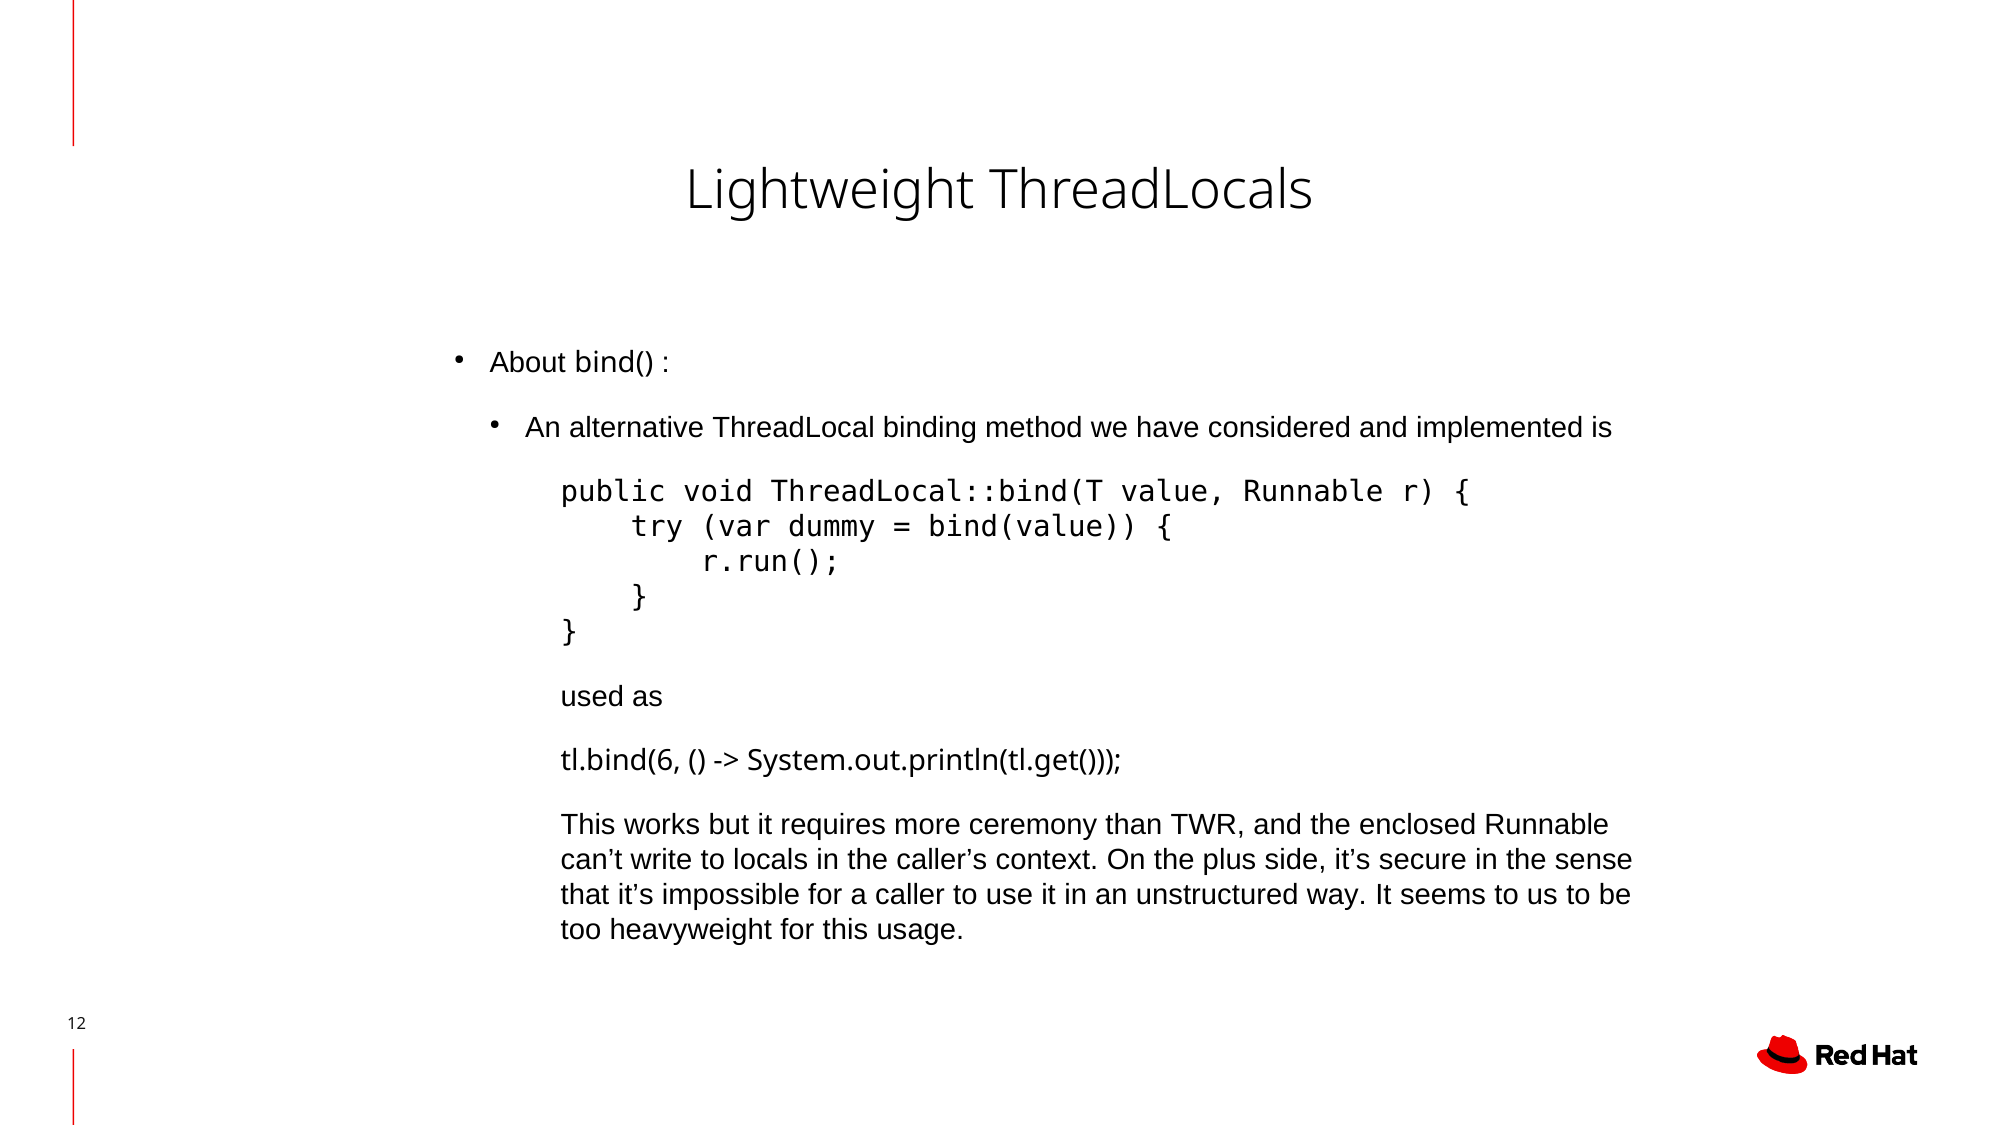

# Lightweight ThreadLocals
About bind() :
An alternative ThreadLocal binding method we have considered and implemented is
public void ThreadLocal::bind(T value, Runnable r) {
 try (var dummy = bind(value)) {
 r.run();
 }
}
used as
tl.bind(6, () -> System.out.println(tl.get()));
This works but it requires more ceremony than TWR, and the enclosed Runnable can’t write to locals in the caller’s context. On the plus side, it’s secure in the sense that it’s impossible for a caller to use it in an unstructured way. It seems to us to be too heavyweight for this usage.
12